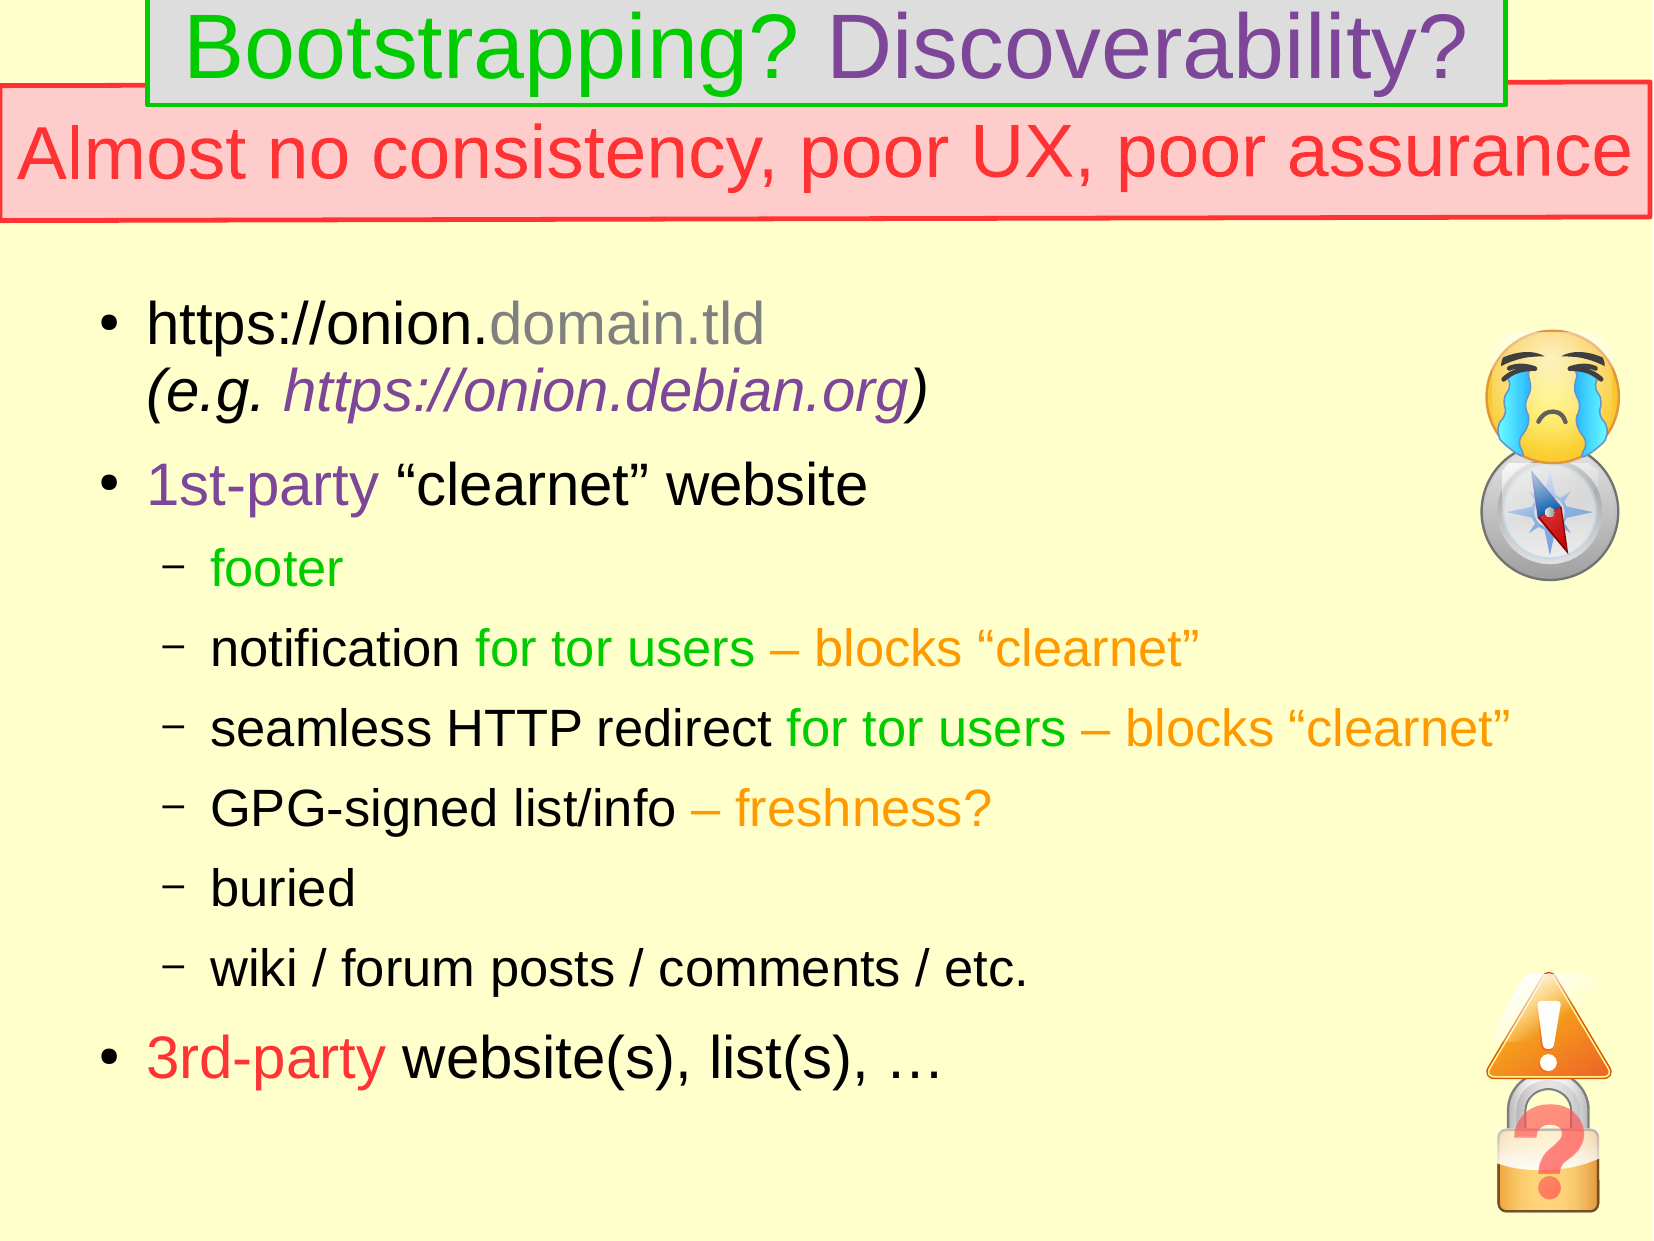

# Bootstrapping? Discoverability?
Almost no consistency, poor UX, poor assurance
https://onion.domain.tld
(e.g. https://onion.debian.org)
1st-party “clearnet” website
footer
notification for tor users – blocks “clearnet”
seamless HTTP redirect for tor users – blocks “clearnet”
GPG-signed list/info – freshness?
buried
wiki / forum posts / comments / etc.
3rd-party website(s), list(s), …